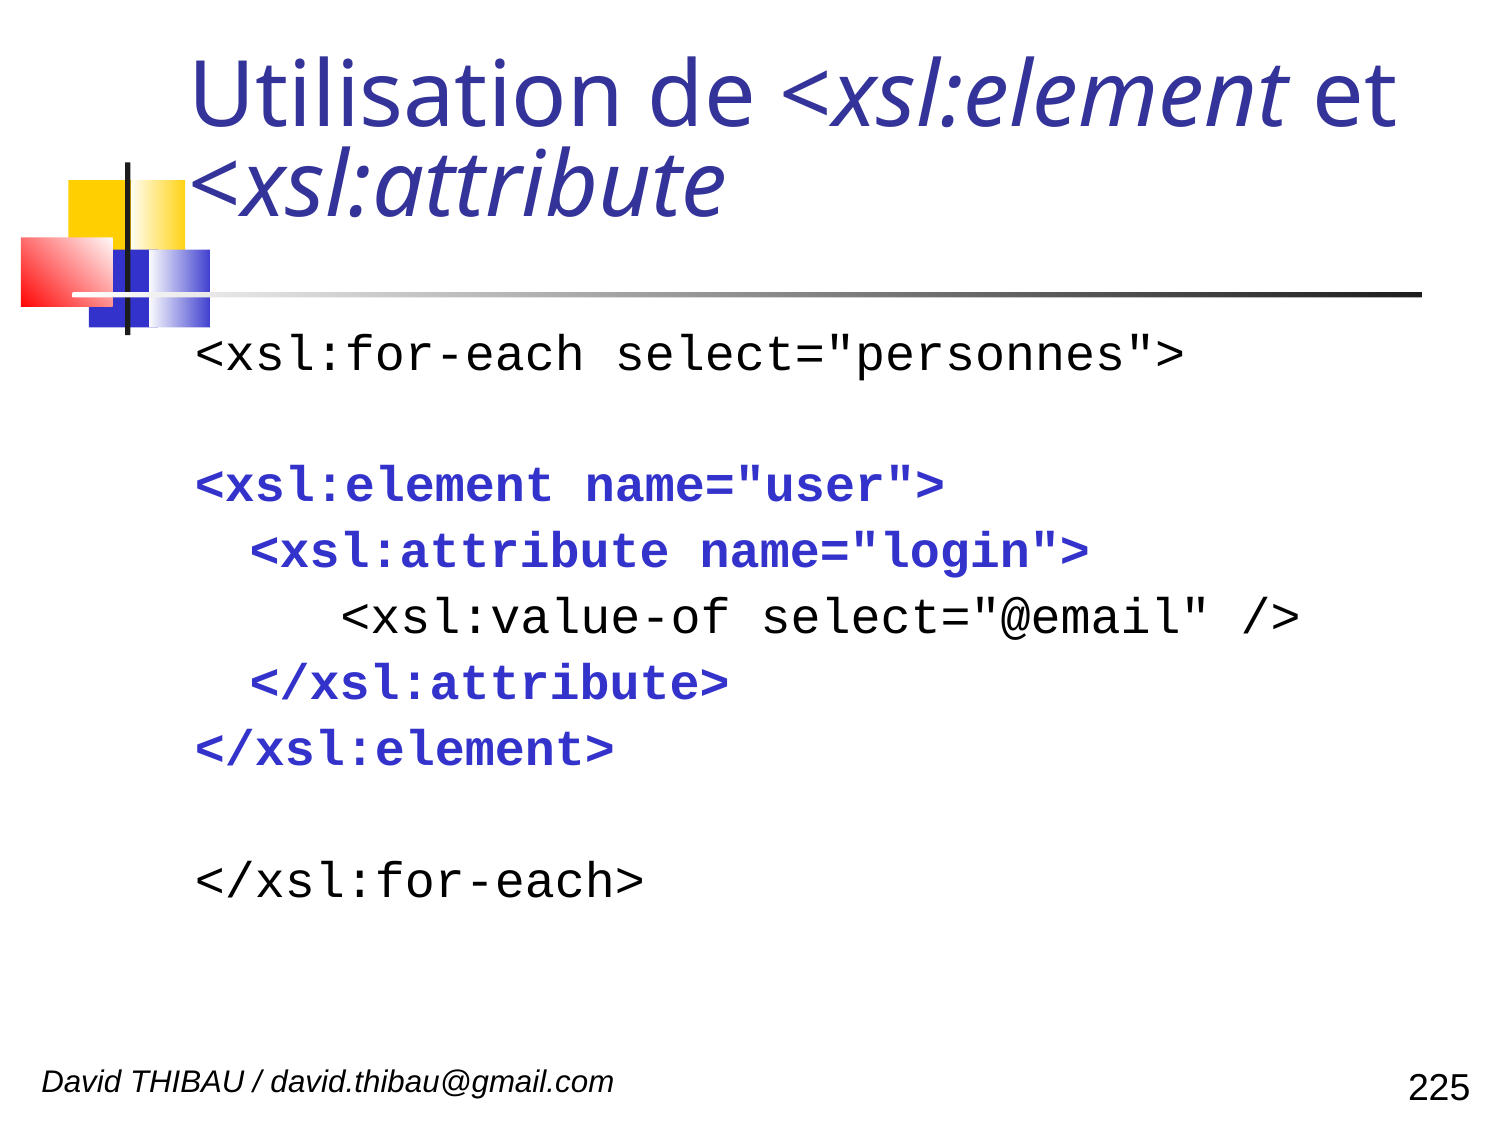

# Utilisation de <xsl:element et <xsl:attribute
<xsl:for-each select="personnes">
<xsl:element name="user">
	<xsl:attribute name="login">
			<xsl:value-of select="@email" />
	</xsl:attribute>
</xsl:element>
</xsl:for-each>